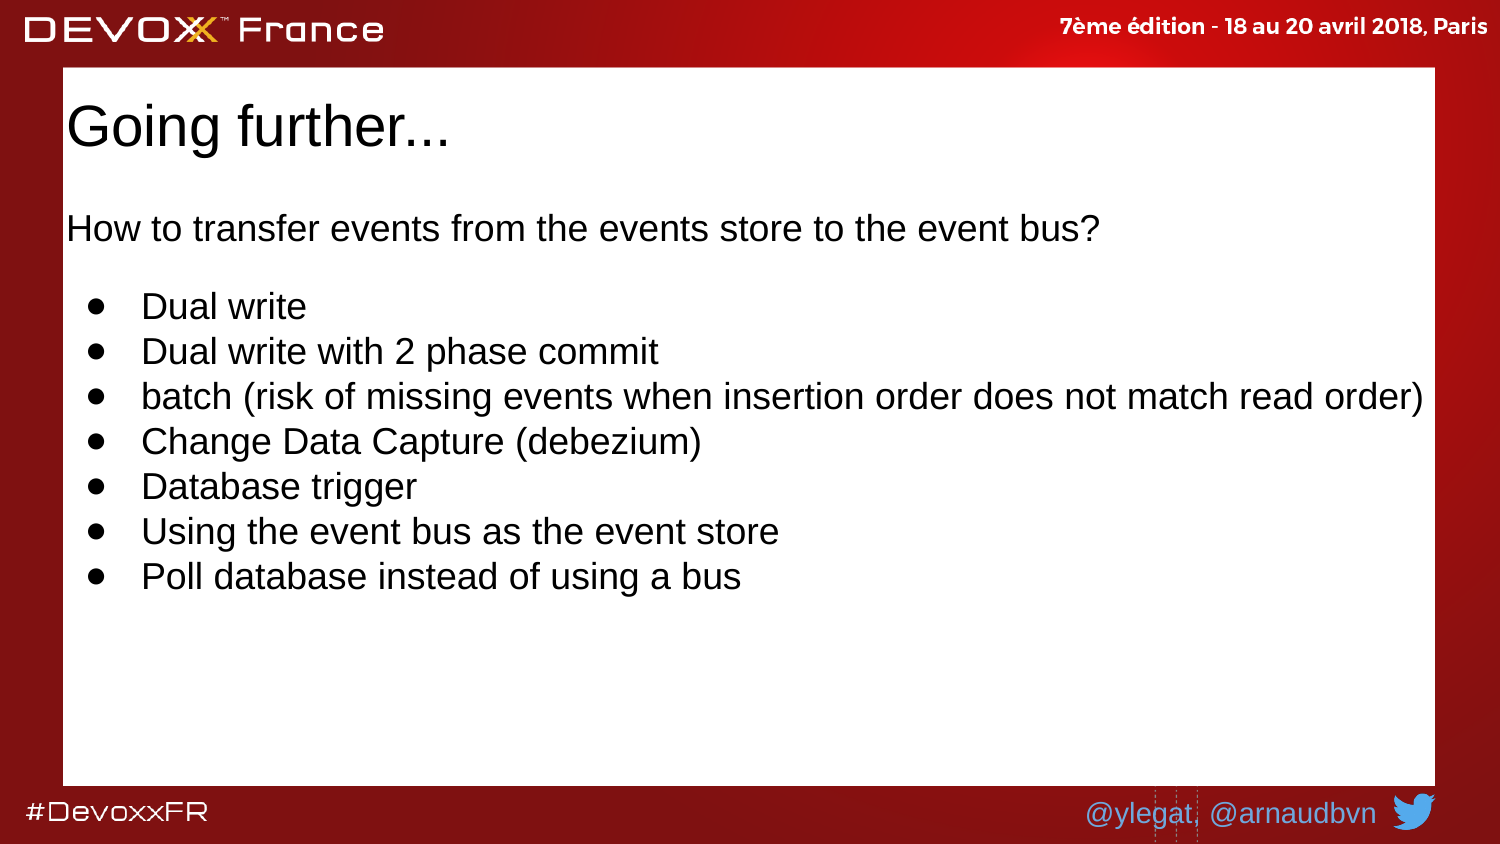

# Going further...
How to transfer events from the events store to the event bus?
Dual write
Dual write with 2 phase commit
batch (risk of missing events when insertion order does not match read order)
Change Data Capture (debezium)
Database trigger
Using the event bus as the event store
Poll database instead of using a bus
@ylegat, @arnaudbvn